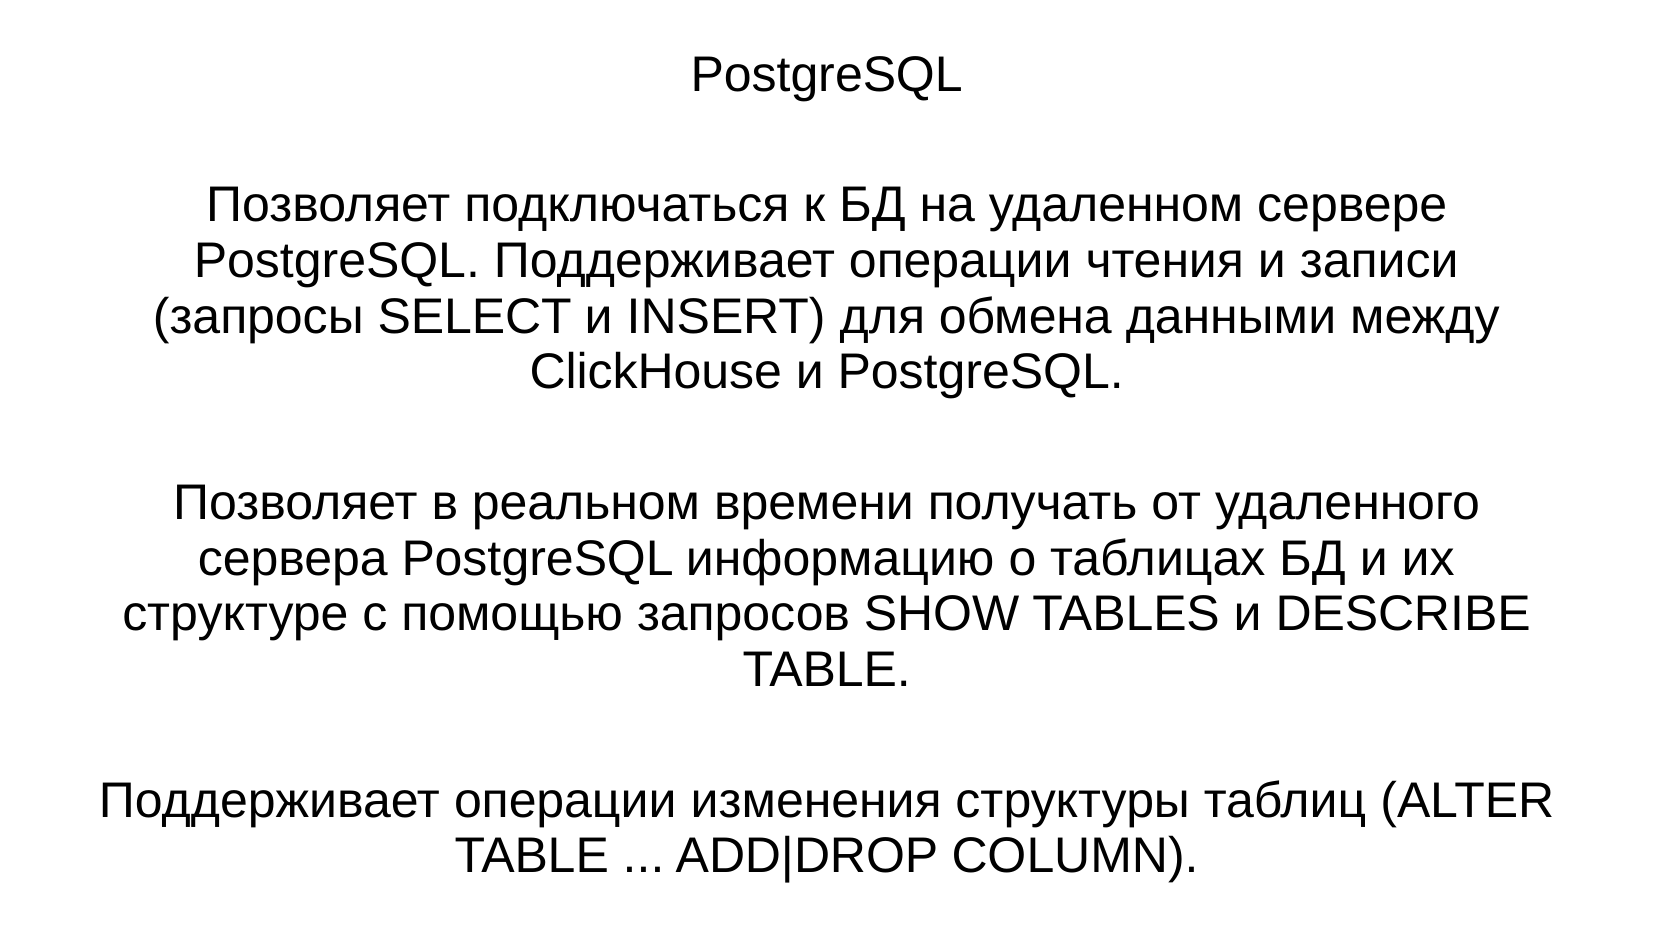

# PostgreSQL
Позволяет подключаться к БД на удаленном сервере PostgreSQL. Поддерживает операции чтения и записи (запросы SELECT и INSERT) для обмена данными между ClickHouse и PostgreSQL.
Позволяет в реальном времени получать от удаленного сервера PostgreSQL информацию о таблицах БД и их структуре с помощью запросов SHOW TABLES и DESCRIBE TABLE.
Поддерживает операции изменения структуры таблиц (ALTER TABLE ... ADD|DROP COLUMN).